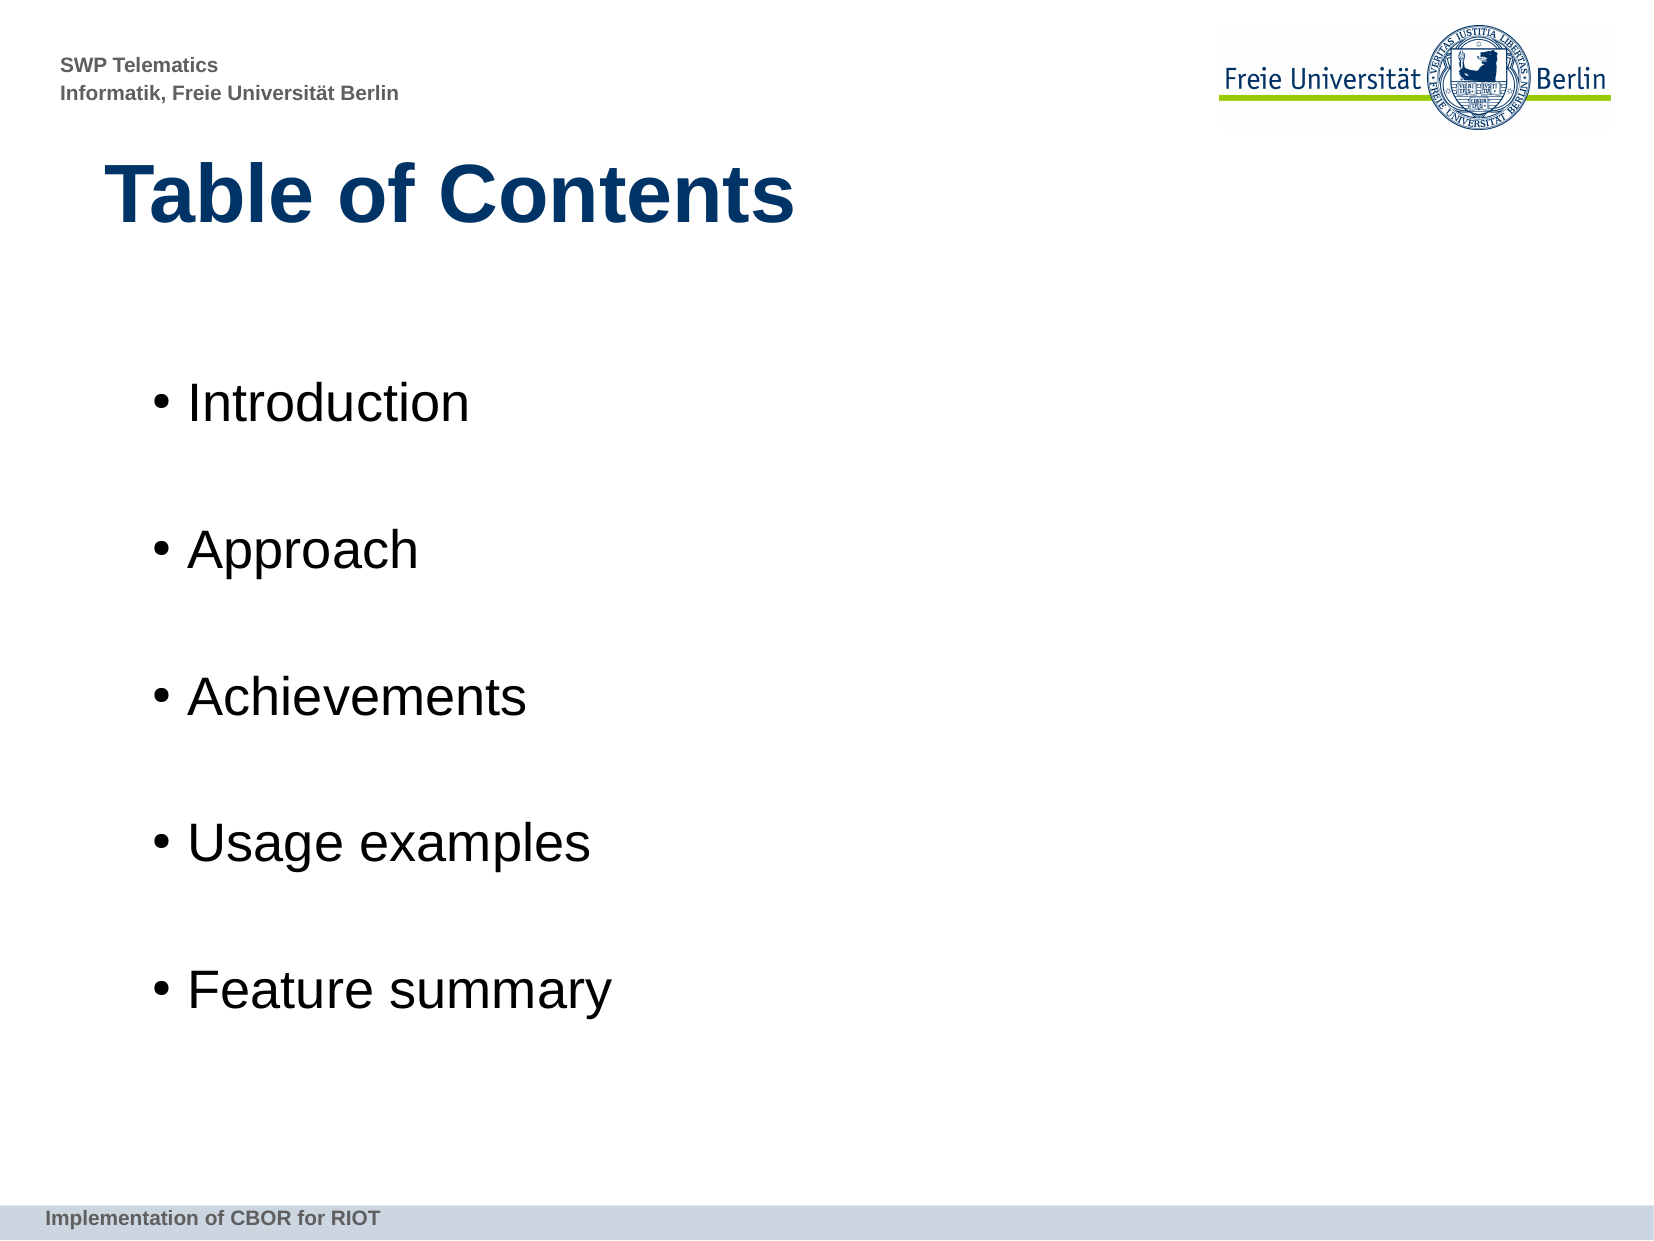

# Table of Contents
Introduction
Approach
Achievements
Usage examples
Feature summary